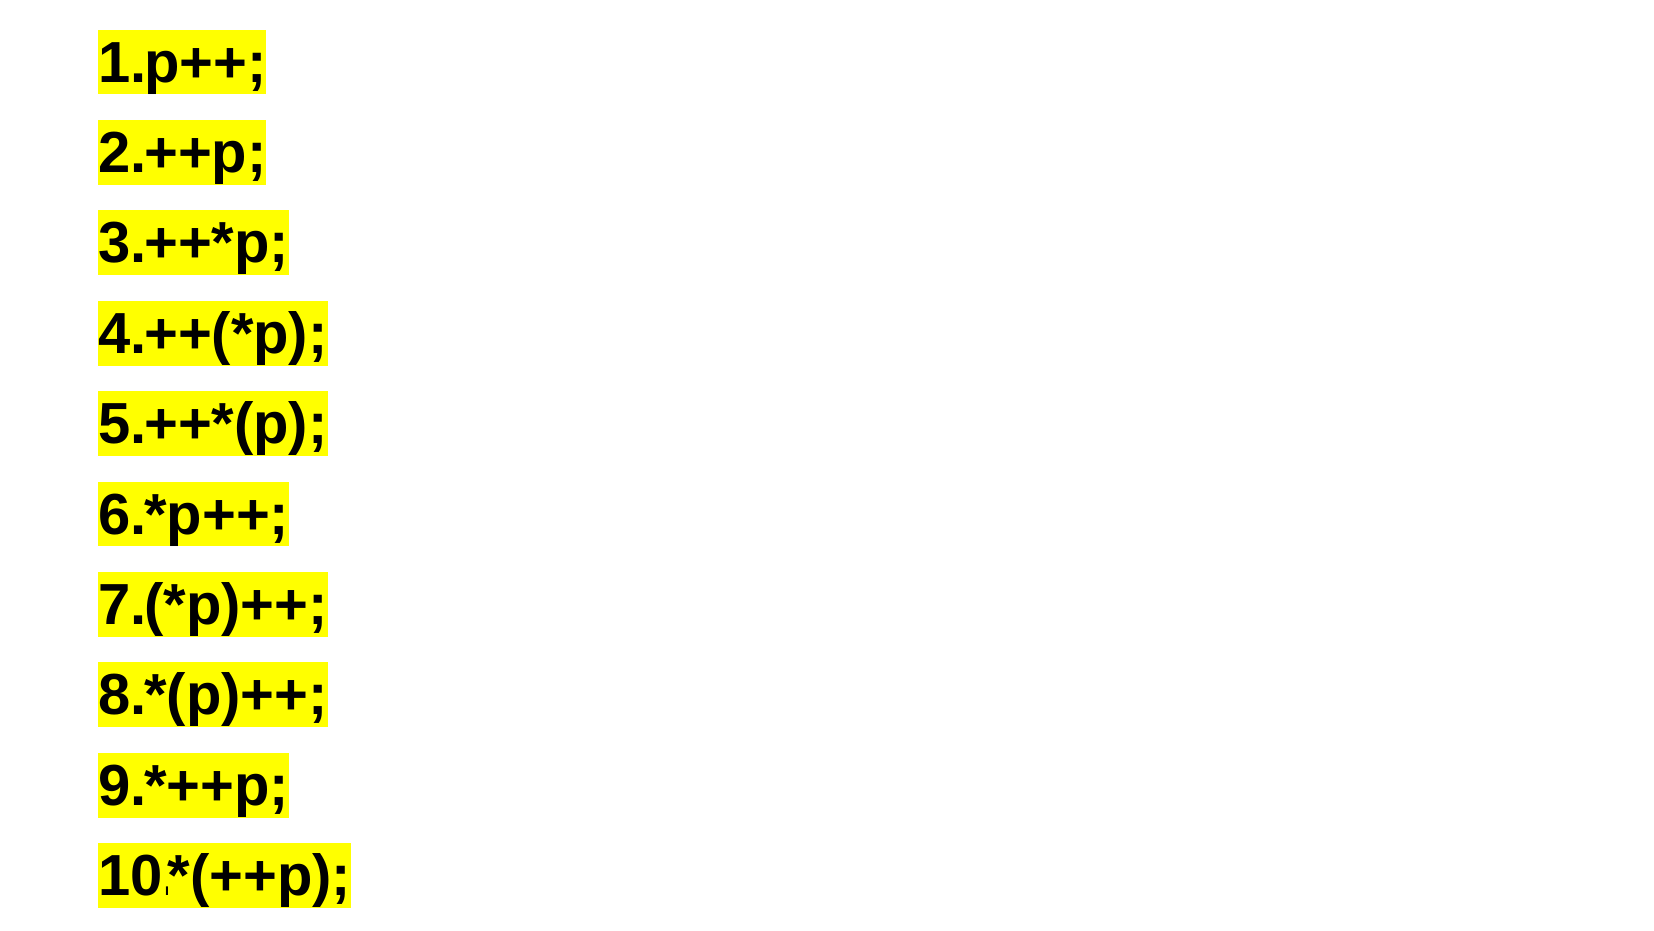

# p++;
++p;
++*p;
++(*p);
++*(p);
*p++;
(*p)++;
*(p)++;
*++p;
*(++p);